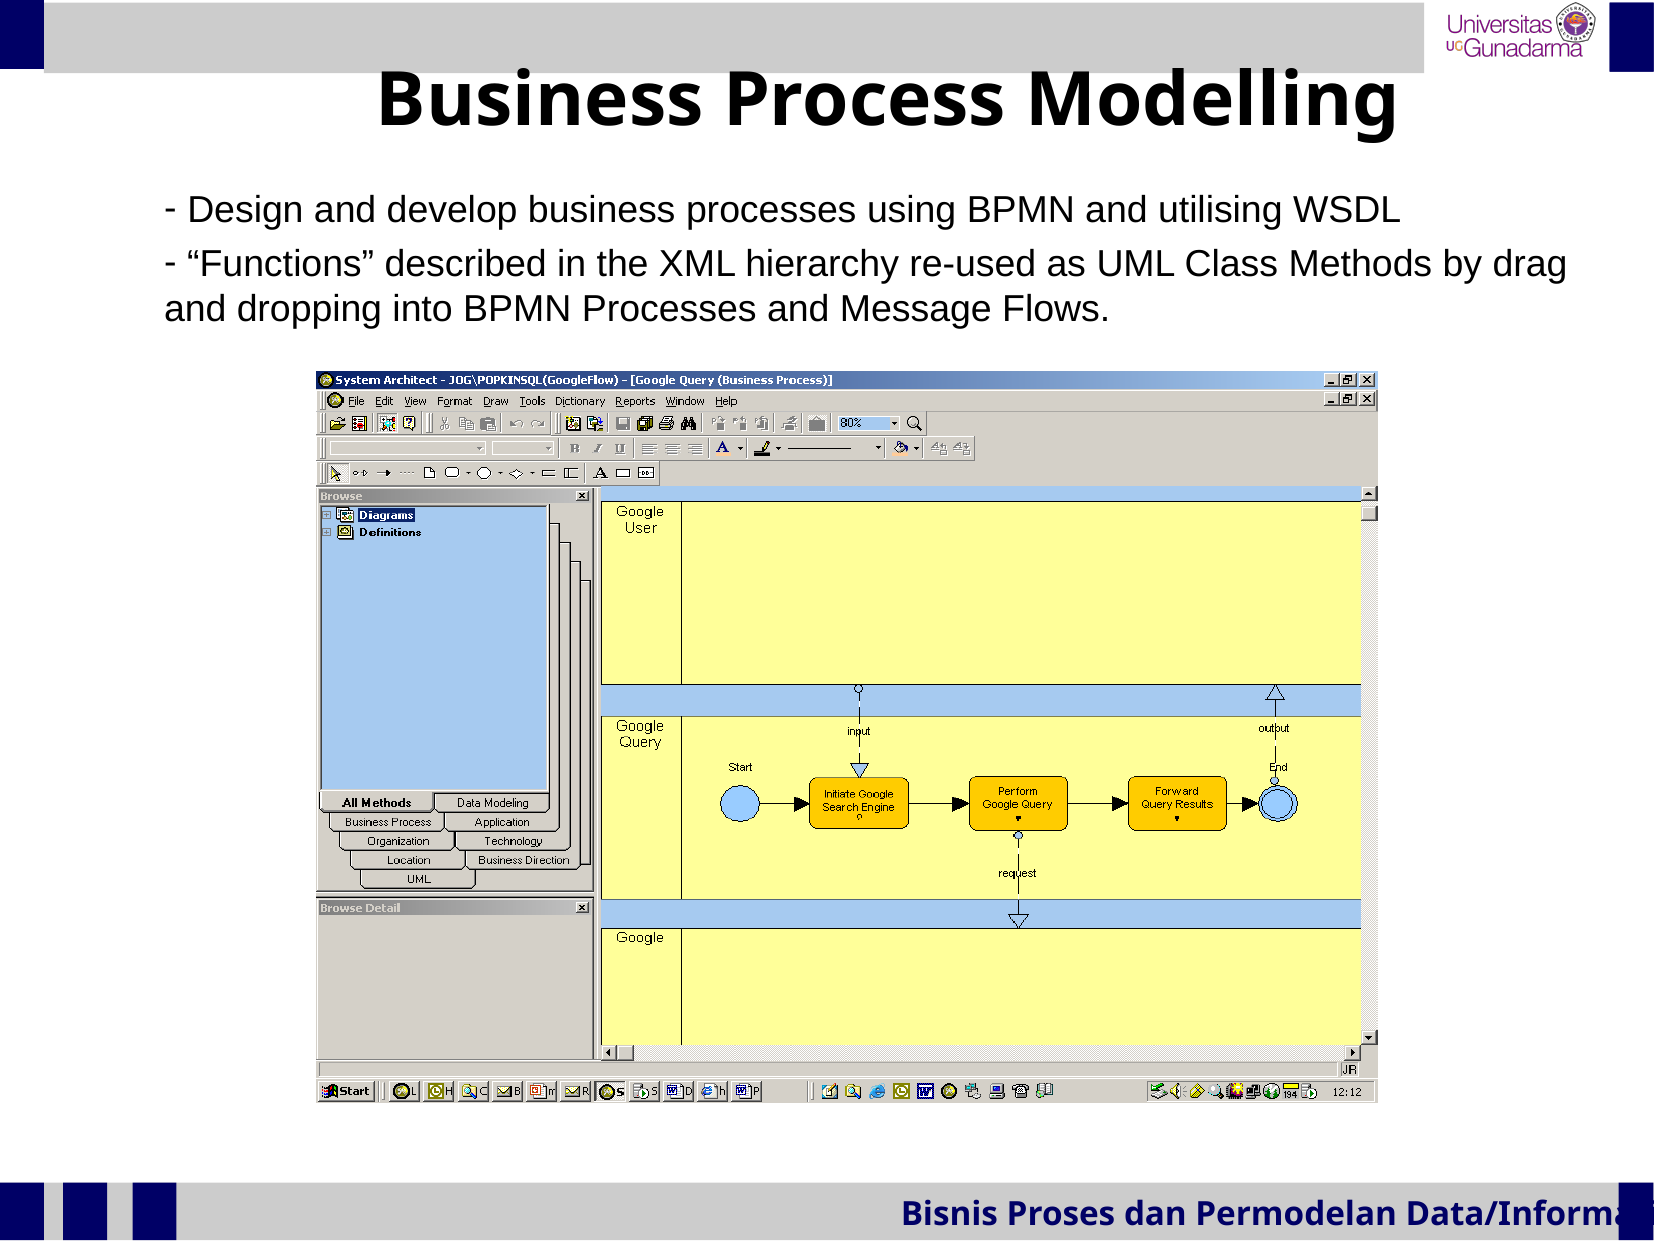

# Business Process Modelling
 Design and develop business processes using BPMN and utilising WSDL
 “Functions” described in the XML hierarchy re-used as UML Class Methods by drag and dropping into BPMN Processes and Message Flows.